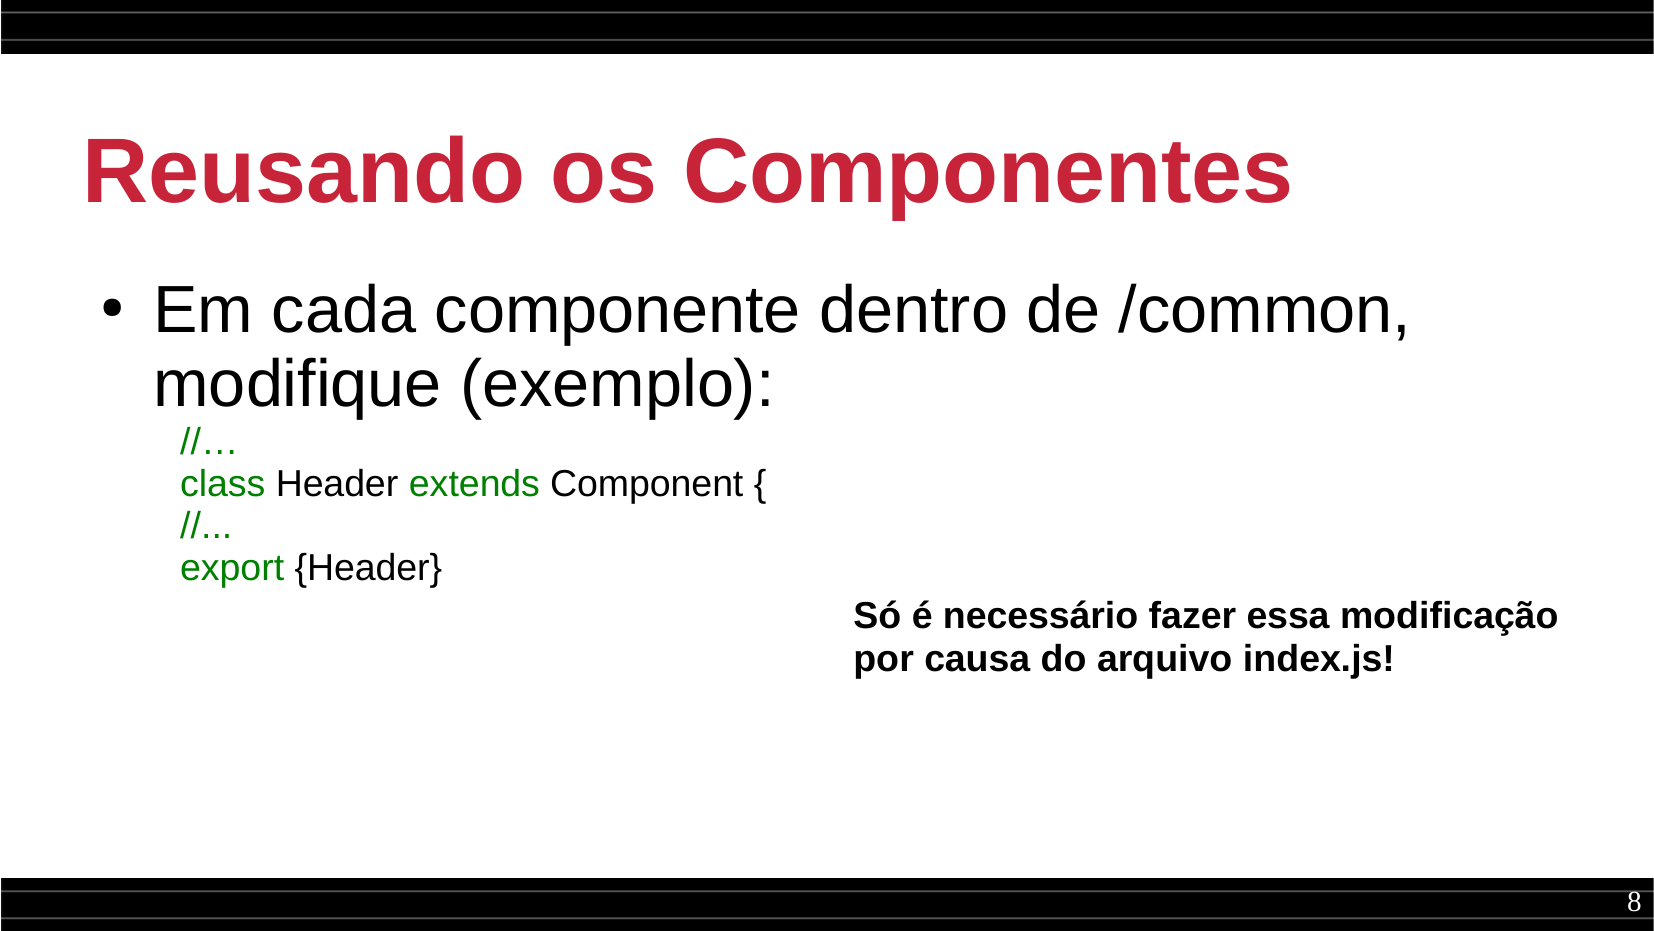

# Reusando os Componentes
Em cada componente dentro de /common, modifique (exemplo):
//…
class Header extends Component {
//...
export {Header}
Só é necessário fazer essa modificação
por causa do arquivo index.js!